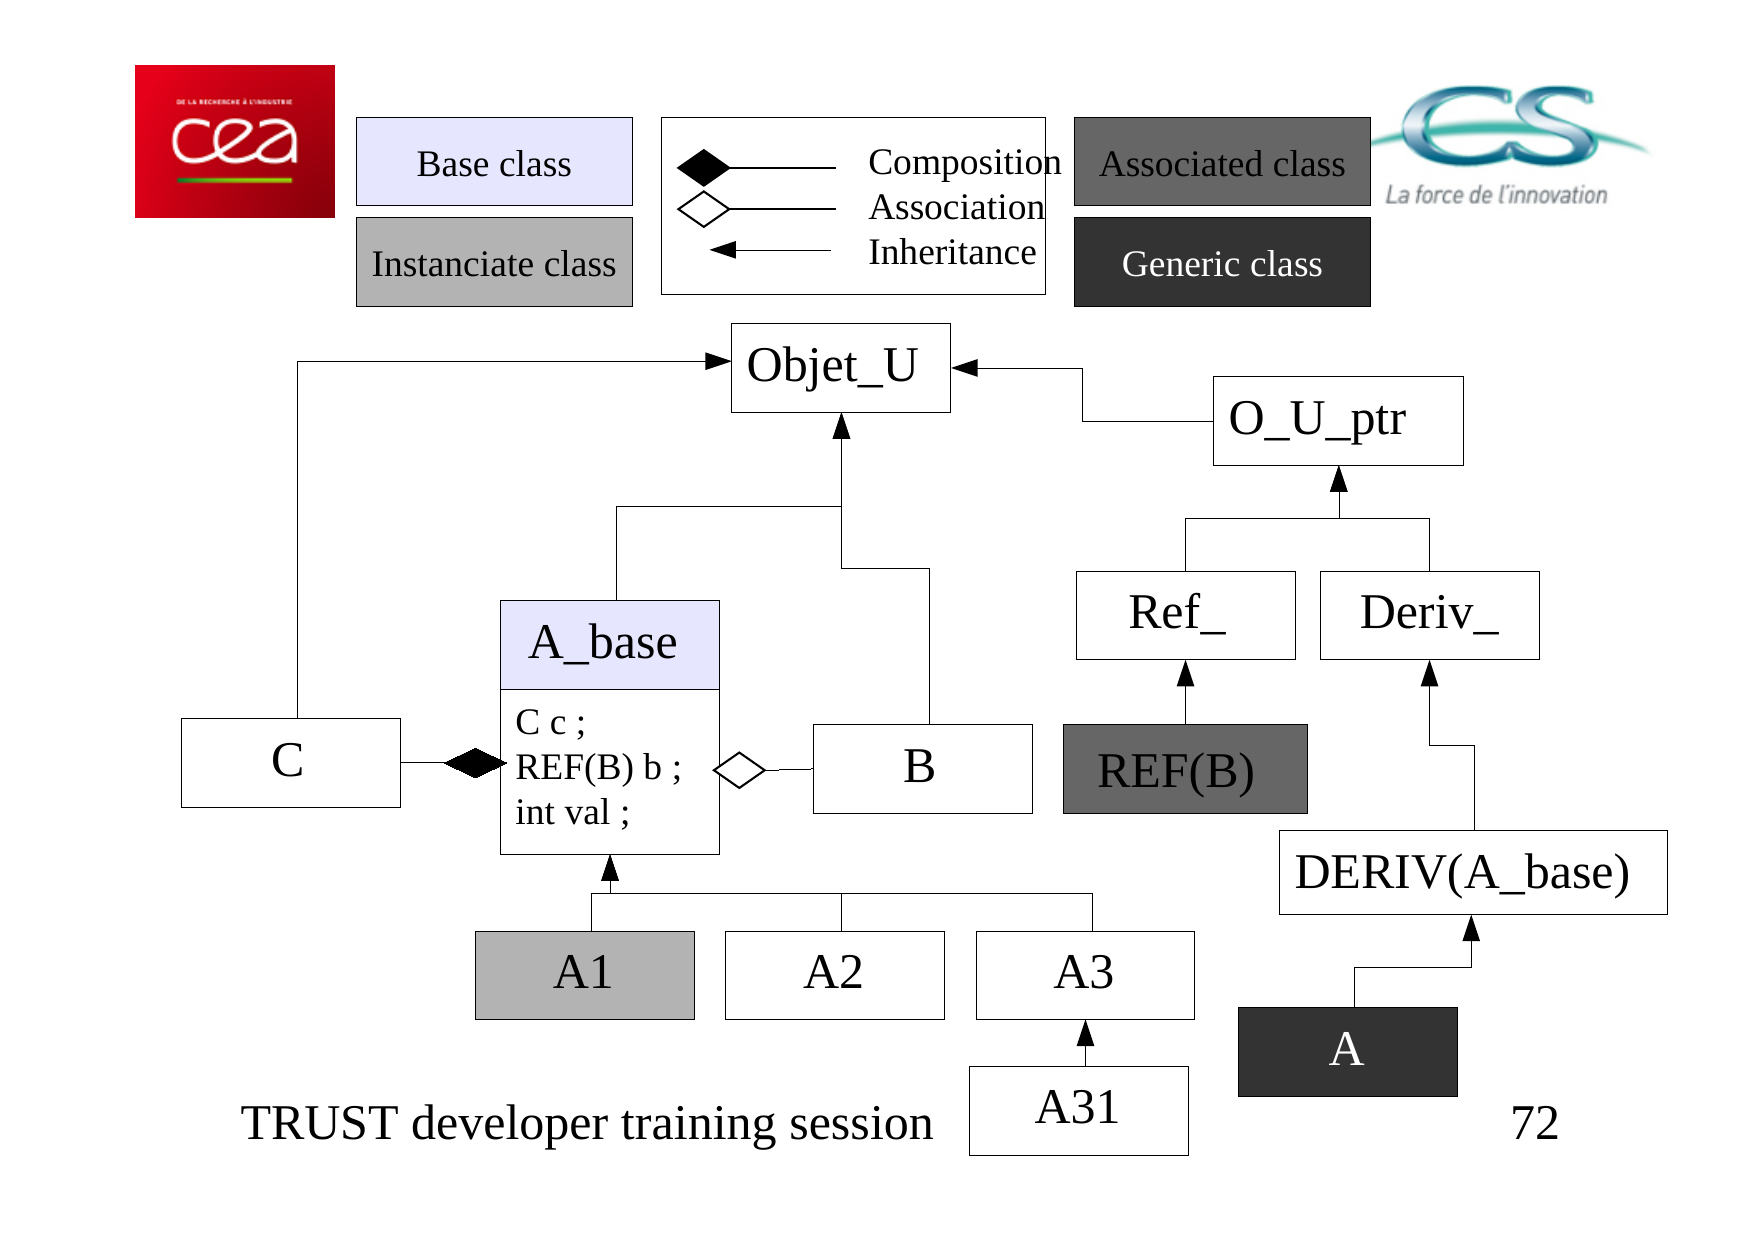

Base class
Associated class
Composition
Association
Inheritance
Instanciate class
Generic class
Objet_U
O_U_ptr
 Ref_
 Deriv_
A_base
C c ;
REF(B) b ;
int val ;
 C
 B
REF(B)
DERIV(A_base)
 A1
 A2
 A3
 A
 A31
TRUST developer training session
72